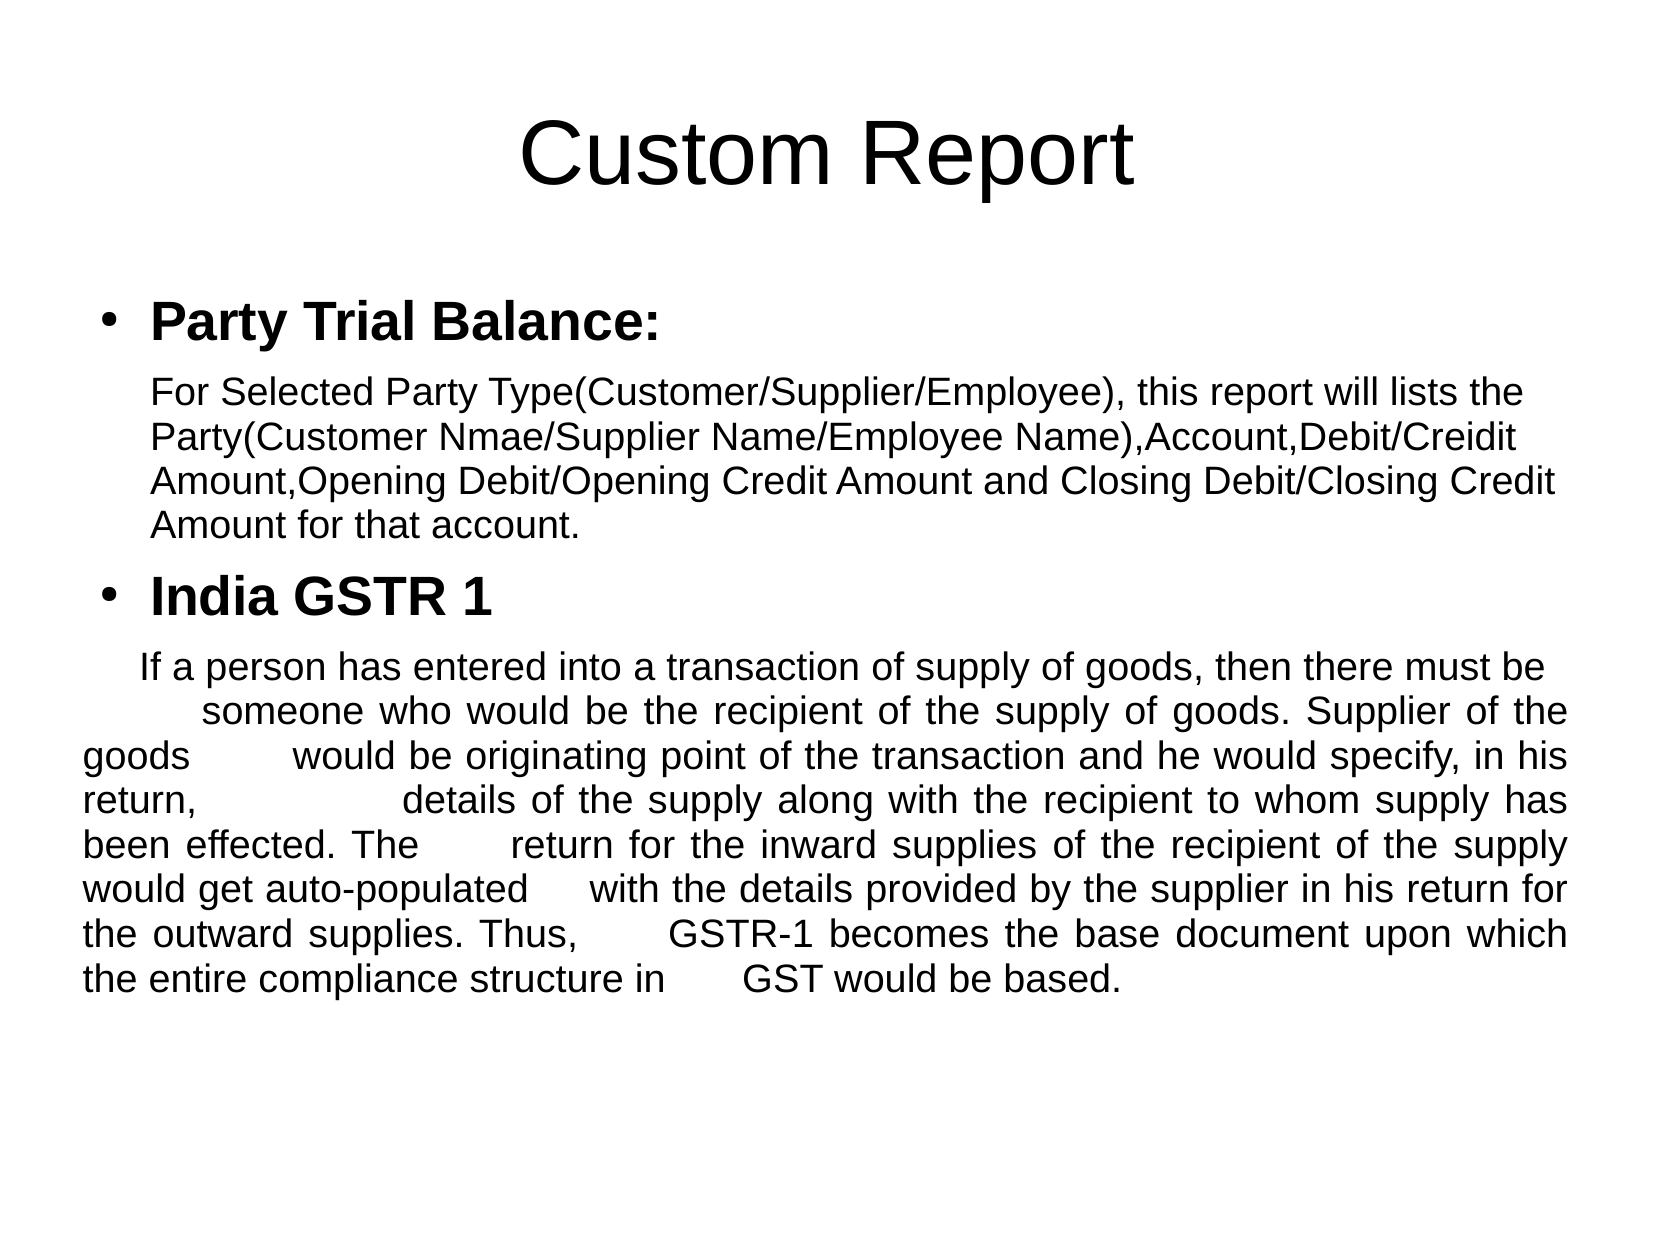

# Custom Report
Party Trial Balance:
For Selected Party Type(Customer/Supplier/Employee), this report will lists the Party(Customer Nmae/Supplier Name/Employee Name),Account,Debit/Creidit Amount,Opening Debit/Opening Credit Amount and Closing Debit/Closing Credit Amount for that account.
India GSTR 1
 If a person has entered into a transaction of supply of goods, then there must be someone who would be the recipient of the supply of goods. Supplier of the goods would be originating point of the transaction and he would specify, in his return, details of the supply along with the recipient to whom supply has been effected. The return for the inward supplies of the recipient of the supply would get auto-populated with the details provided by the supplier in his return for the outward supplies. Thus, GSTR-1 becomes the base document upon which the entire compliance structure in GST would be based.